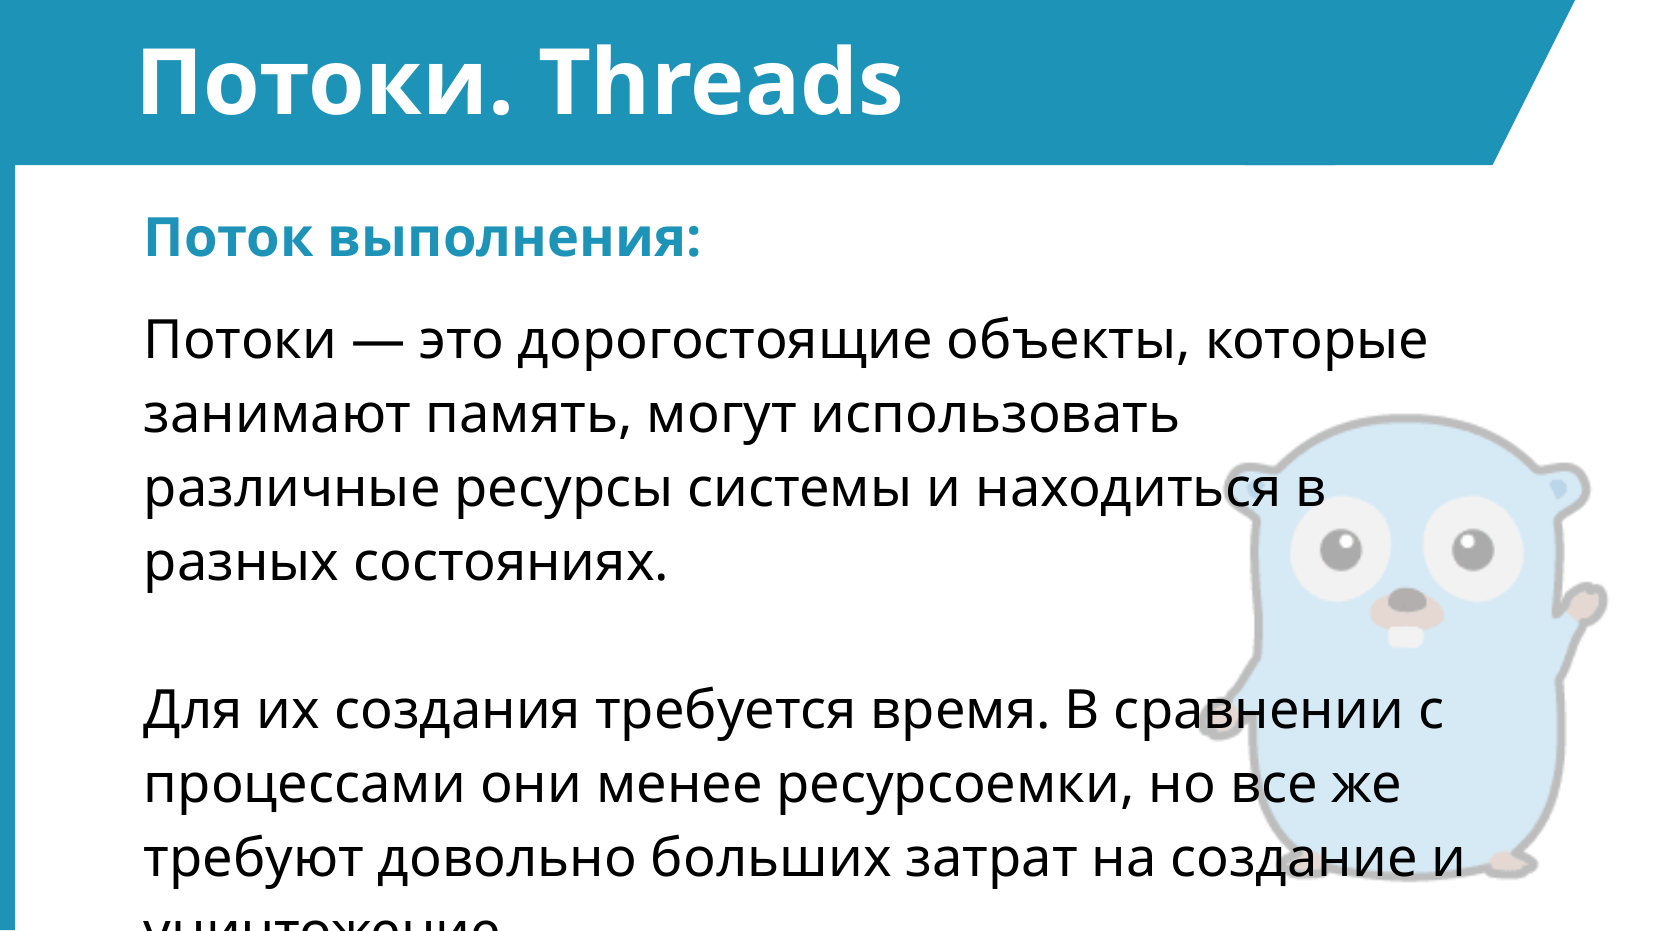

# Потоки. Threads
Поток выполнения:
Потоки — это дорогостоящие объекты, которые занимают память, могут использовать различные ресурсы системы и находиться в разных состояниях.
Для их создания требуется время. В сравнении с процессами они менее ресурсоемки, но все же требуют довольно больших затрат на создание и уничтожение.